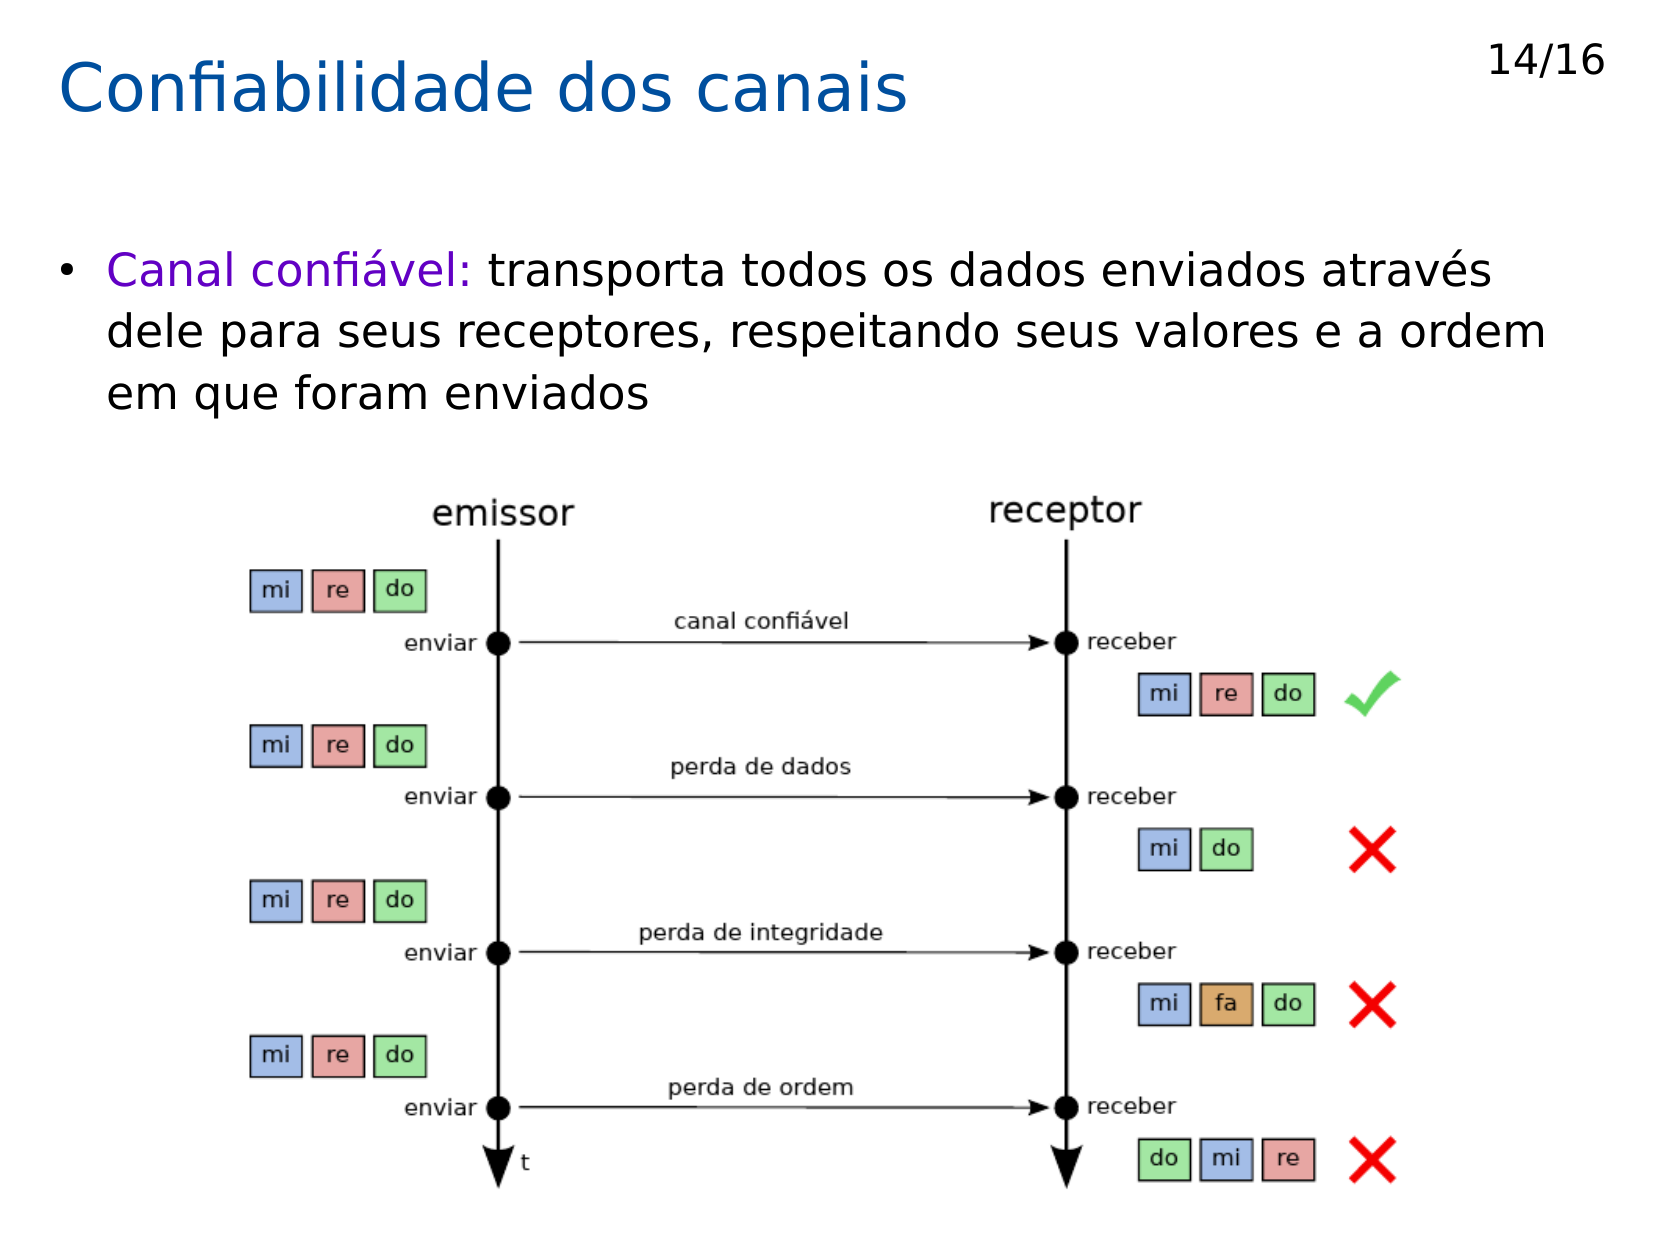

# Confiabilidade dos canais
14
Canal confiável: transporta todos os dados enviados através dele para seus receptores, respeitando seus valores e a ordem em que foram enviados